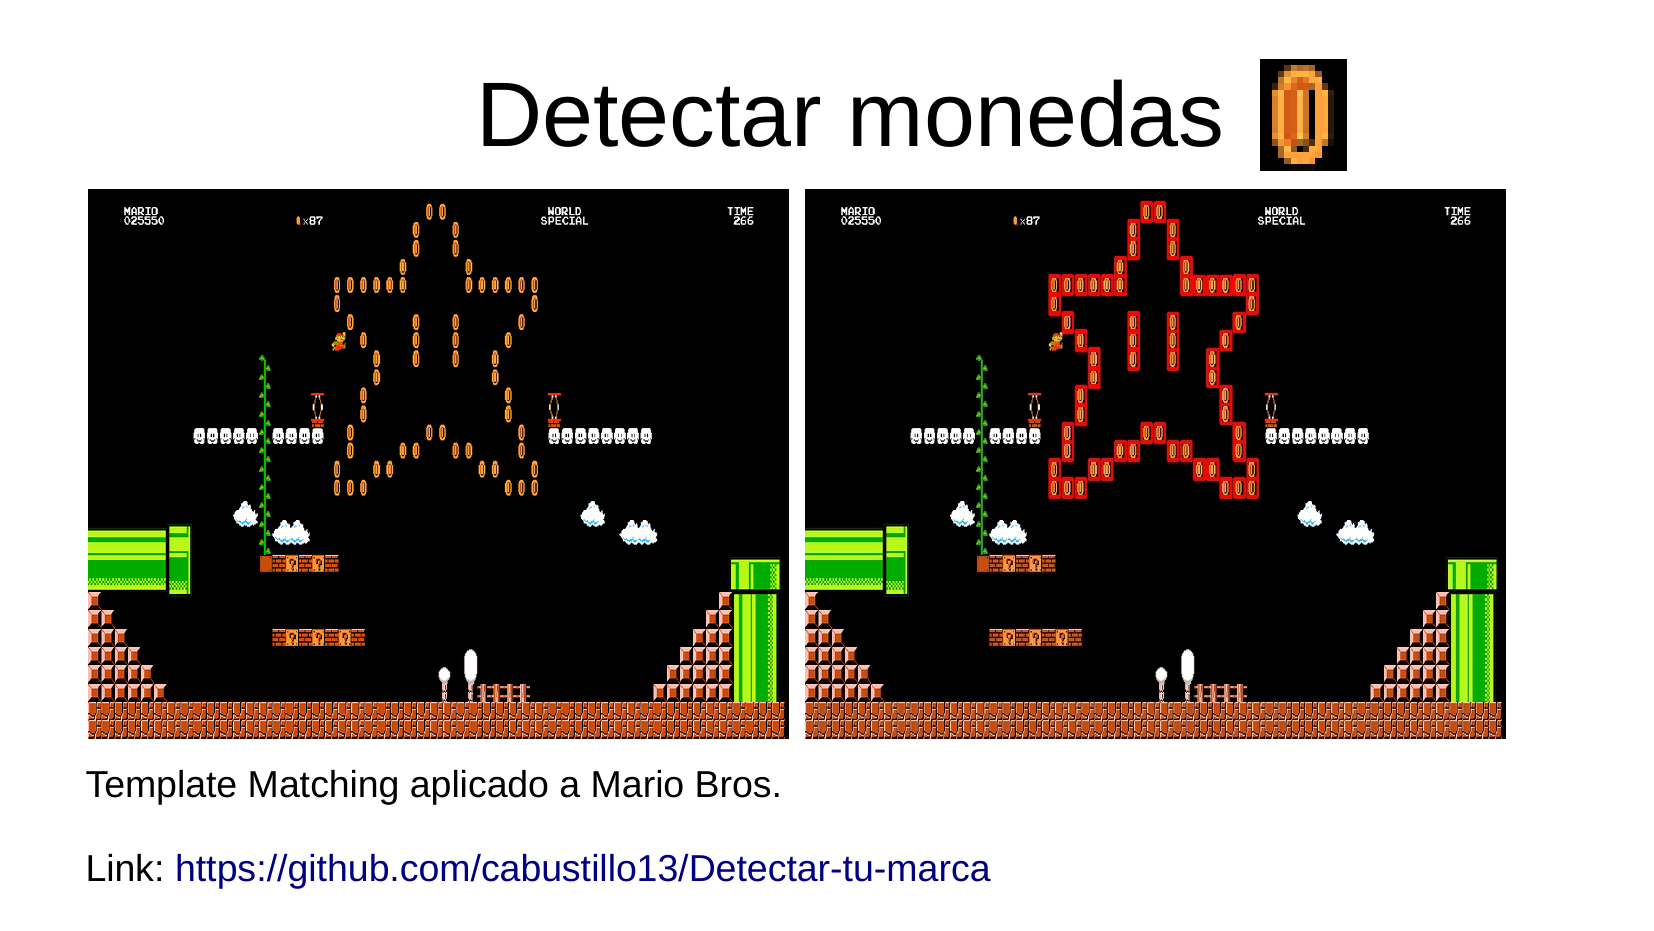

# Detectar monedas
Template Matching aplicado a Mario Bros.
Link: https://github.com/cabustillo13/Detectar-tu-marca